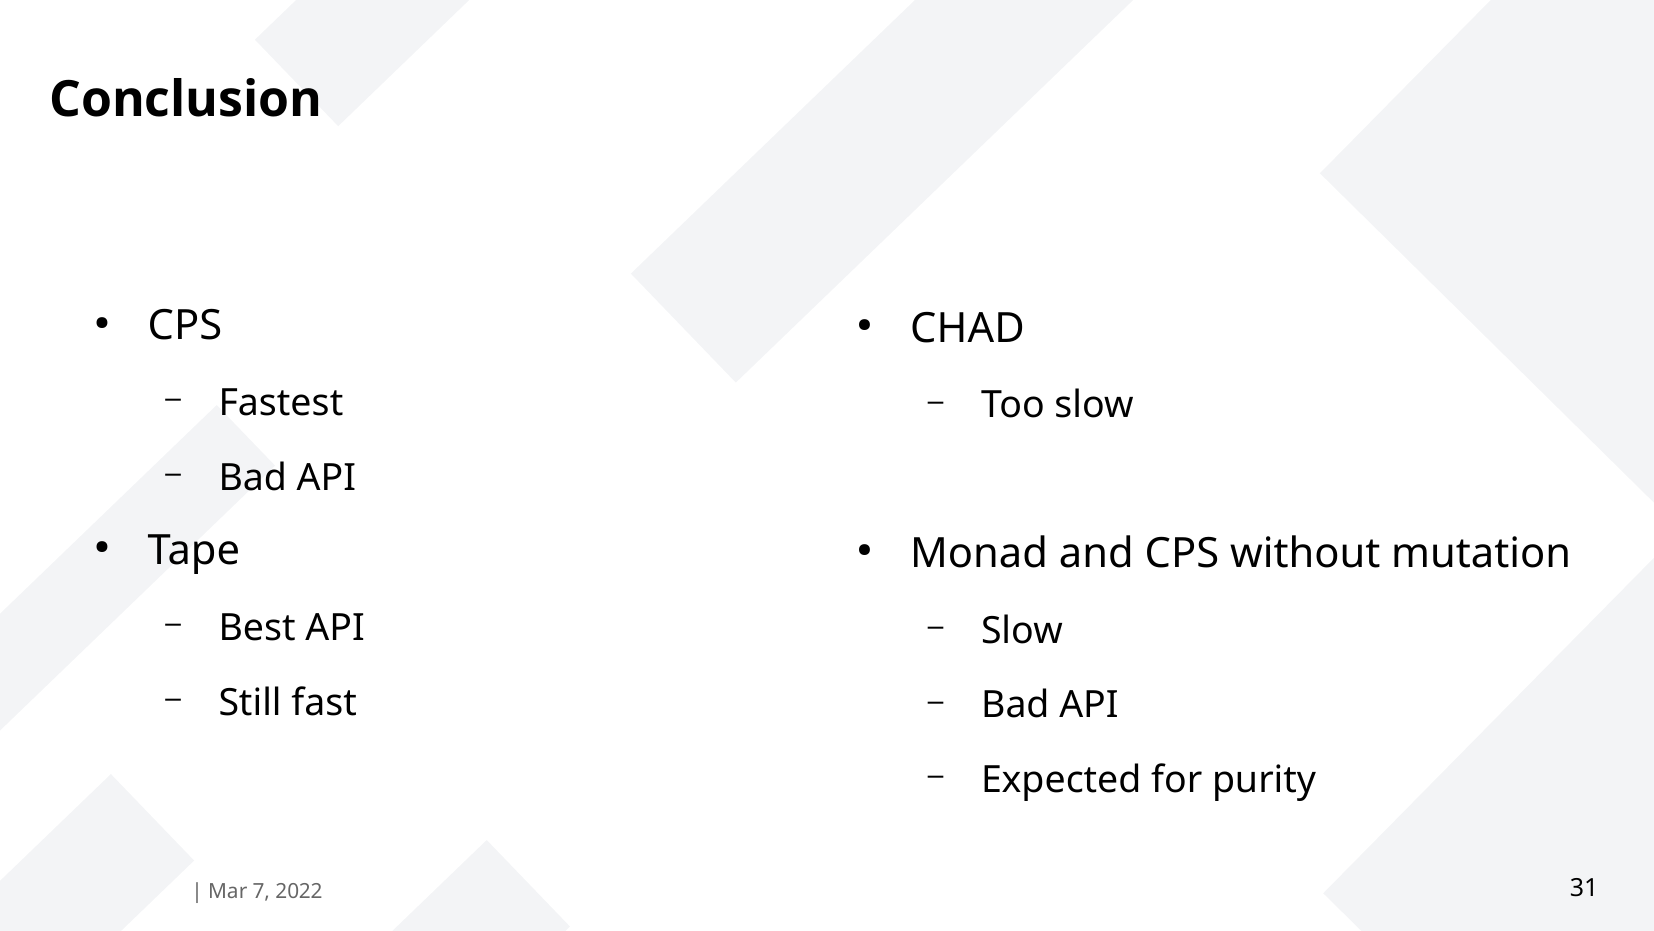

# Conclusion
CPS
Fastest
Bad API
Tape
Best API
Still fast
CHAD
Too slow
Monad and CPS without mutation
Slow
Bad API
Expected for purity